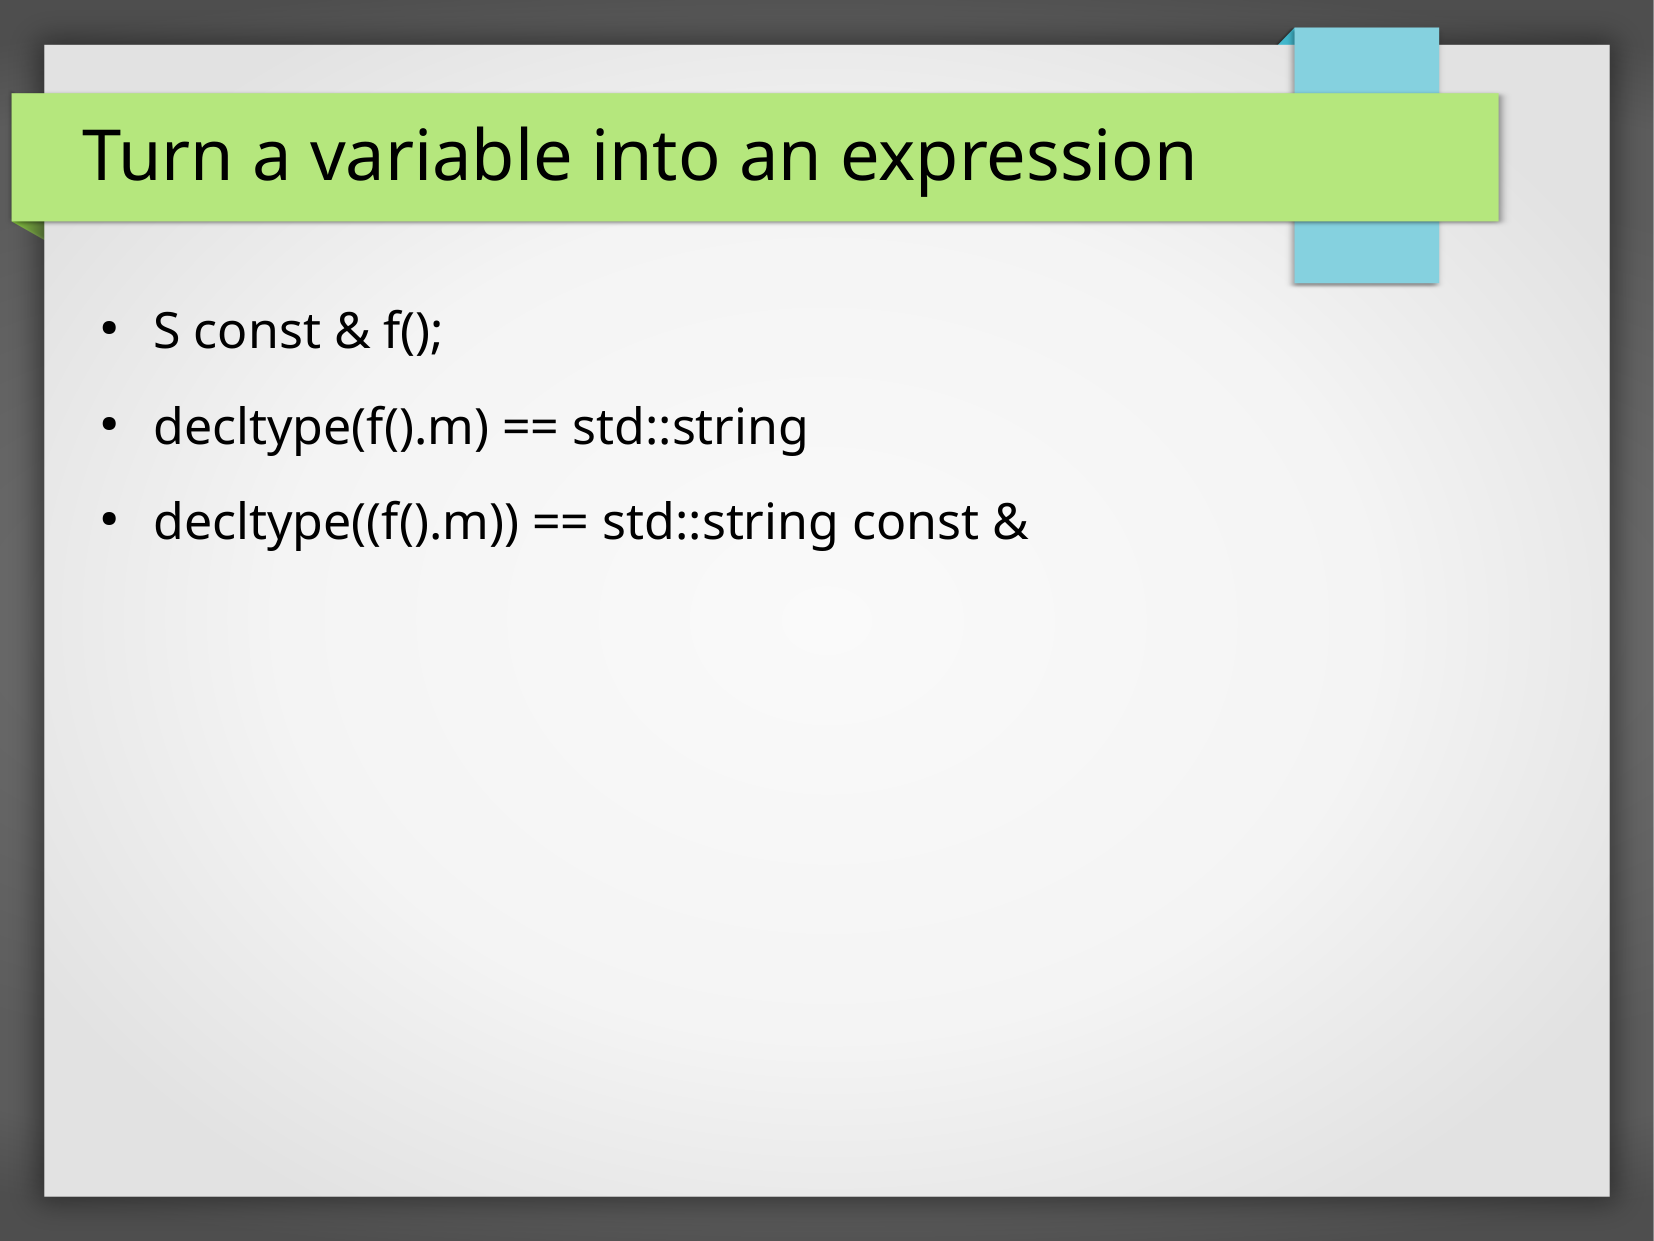

# Turn a variable into an expression
S const & f();
decltype(f().m) == std::string
decltype((f().m)) == std::string const &